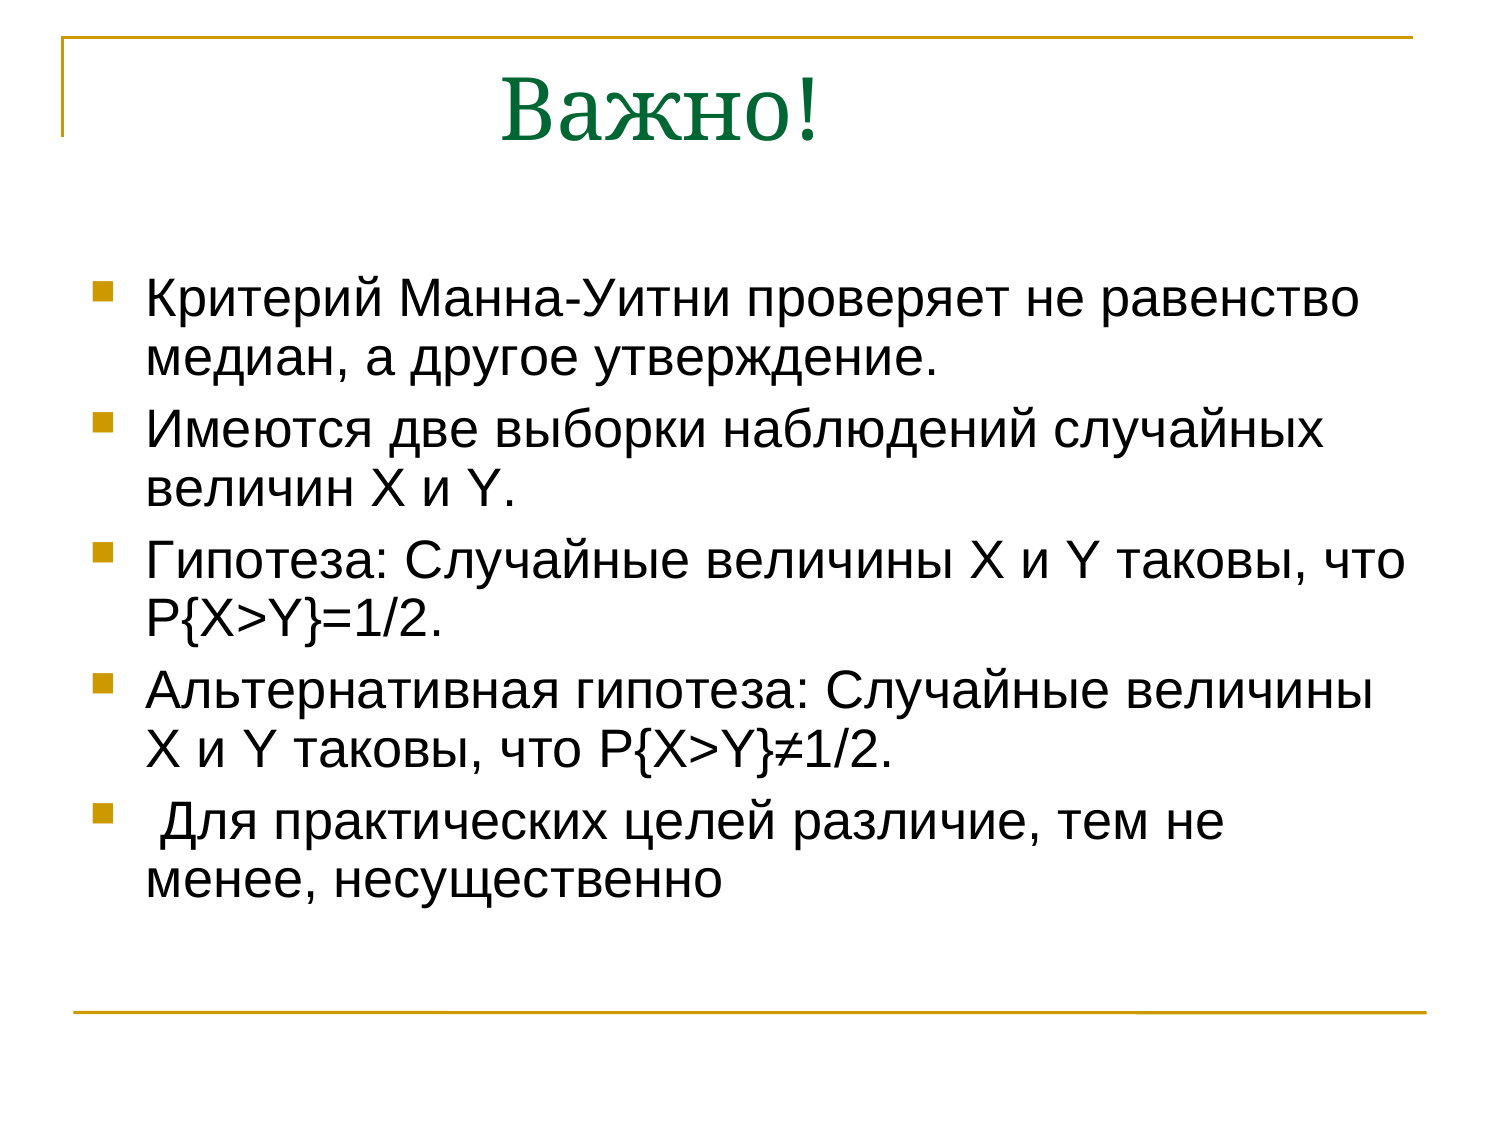

# Важно!
Критерий Манна-Уитни проверяет не равенство медиан, а другое утверждение.
Имеются две выборки наблюдений случайных величин Х и Y.
Гипотеза: Случайные величины X и Y таковы, что P{X>Y}=1/2.
Альтернативная гипотеза: Случайные величины X и Y таковы, что P{X>Y}≠1/2.
 Для практических целей различие, тем не менее, несущественно